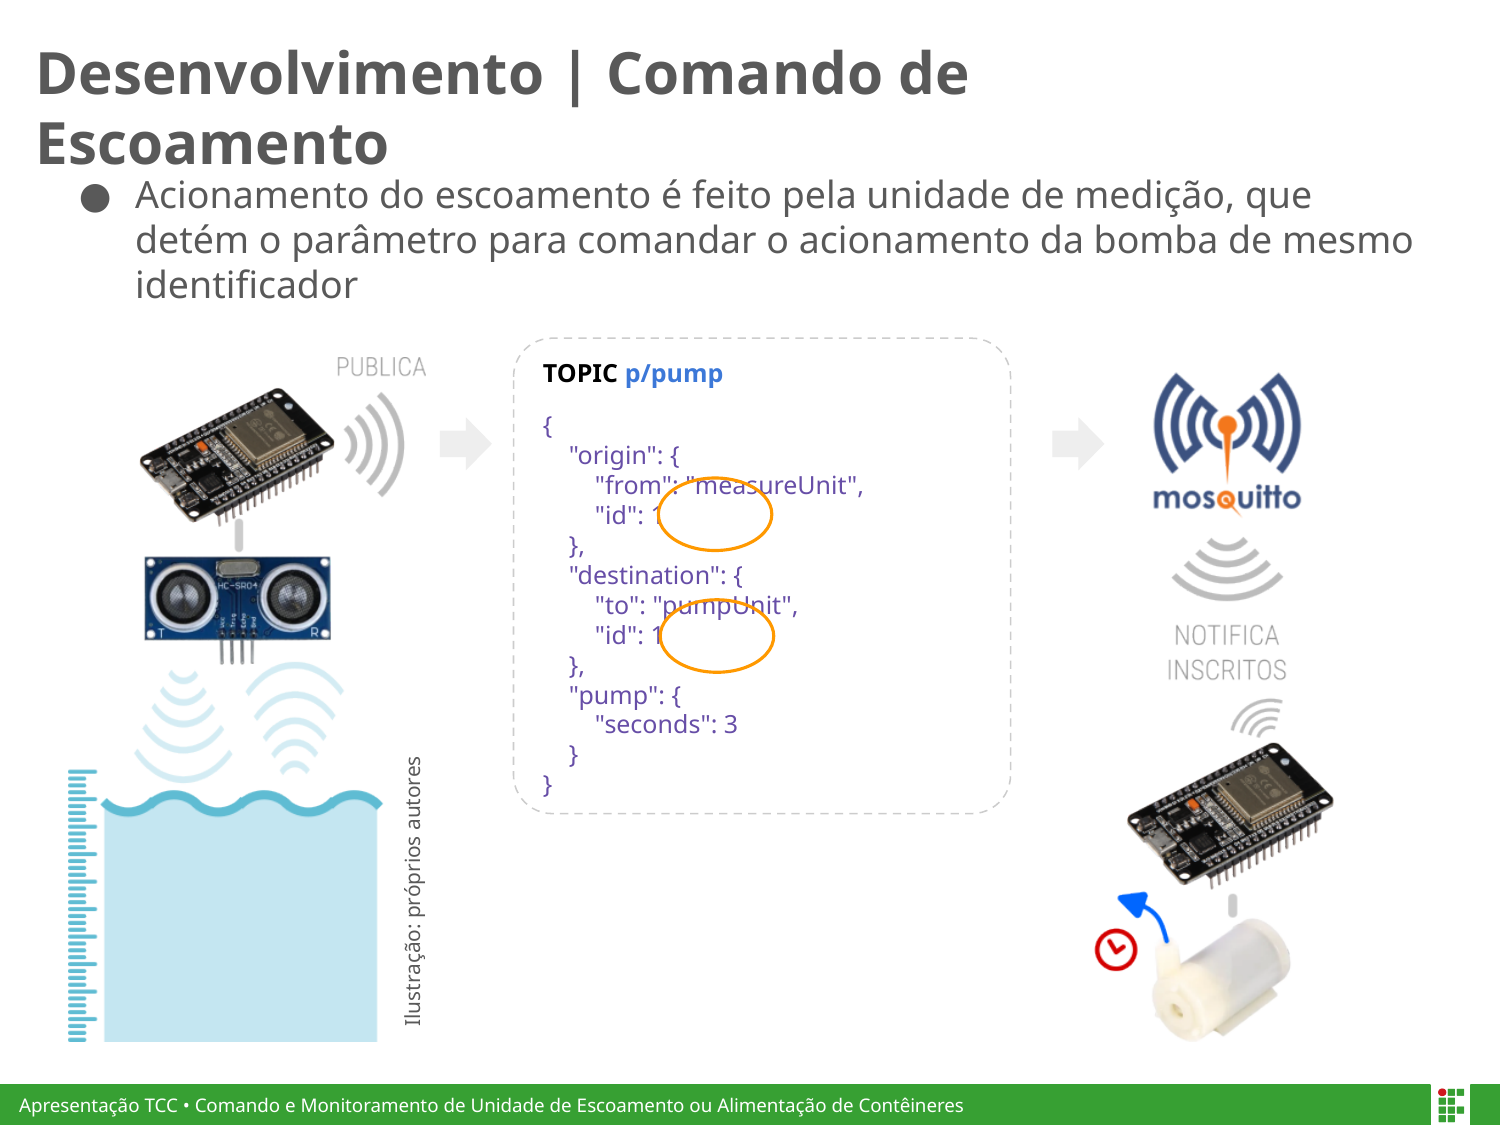

Desenvolvimento | Comando de Escoamento
Acionamento do escoamento é feito pela unidade de medição, que detém o parâmetro para comandar o acionamento da bomba de mesmo identificador
TOPIC p/pump
{
 "origin": {
 "from": "measureUnit",
 "id": 1
 },
 "destination": {
 "to": "pumpUnit",
 "id": 1
 },
 "pump": {
 "seconds": 3
 }
}
Ilustração: próprios autores
Apresentação TCC • Comando e Monitoramento de Unidade de Escoamento ou Alimentação de Contêineres